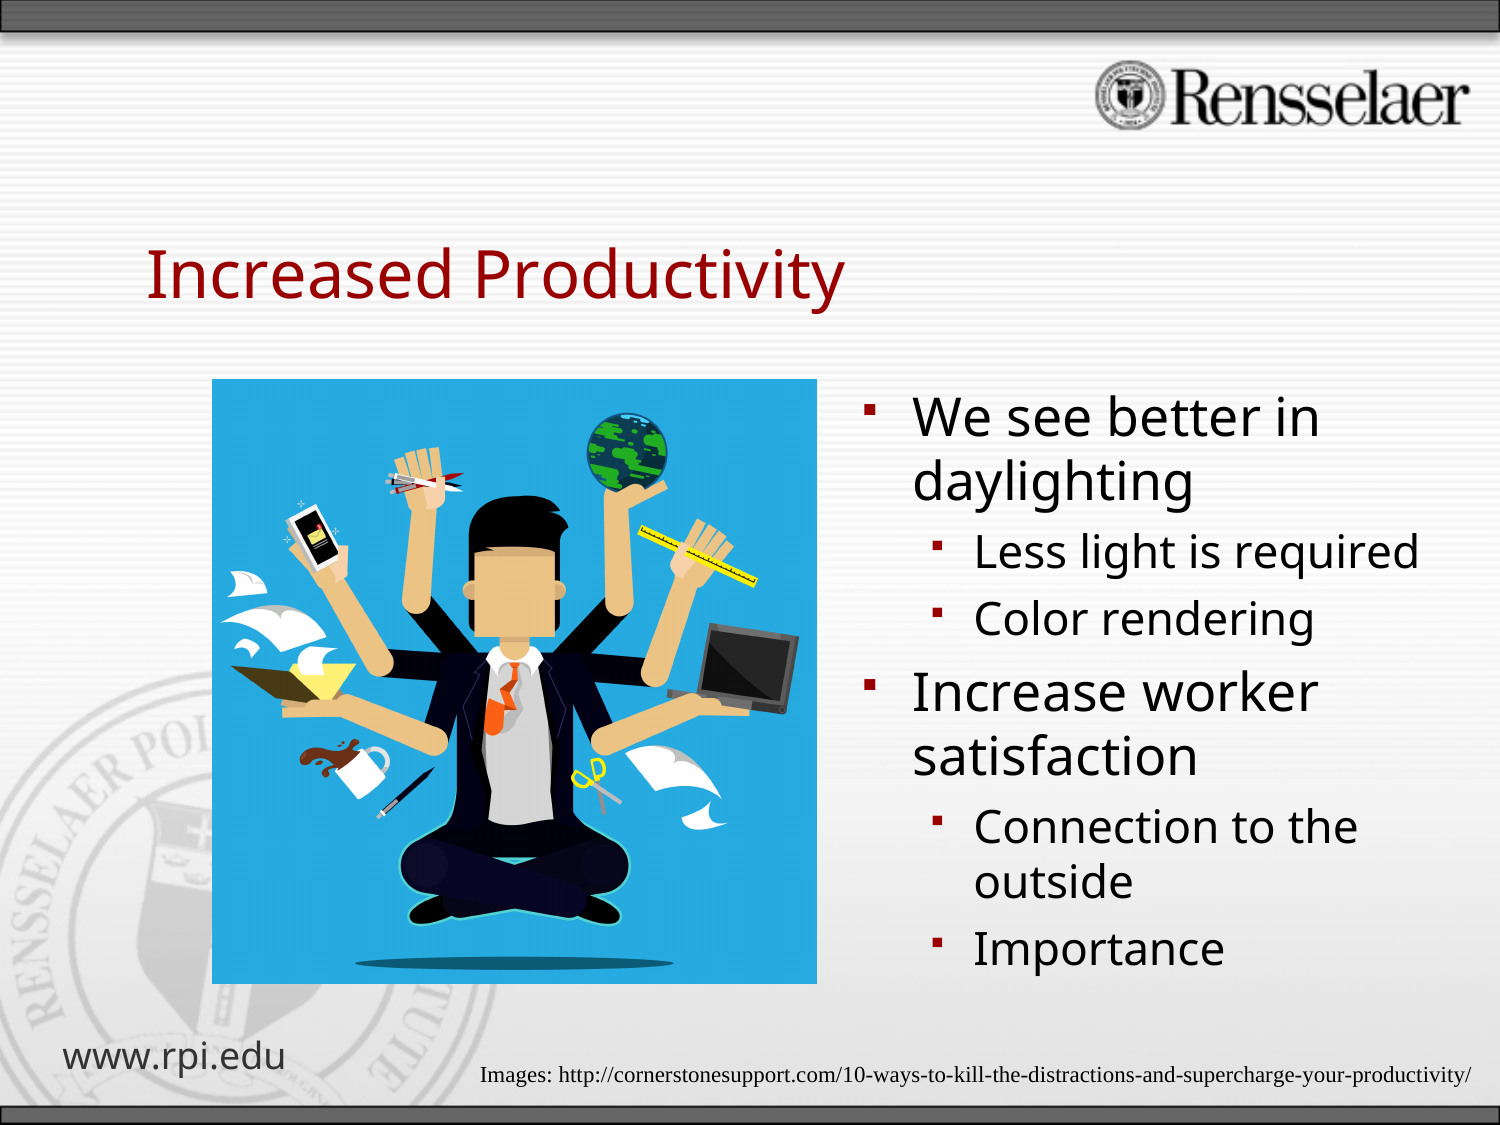

# Increased Productivity
We see better in daylighting
Less light is required
Color rendering
Increase worker satisfaction
Connection to the outside
Importance
Images: http://cornerstonesupport.com/10-ways-to-kill-the-distractions-and-supercharge-your-productivity/